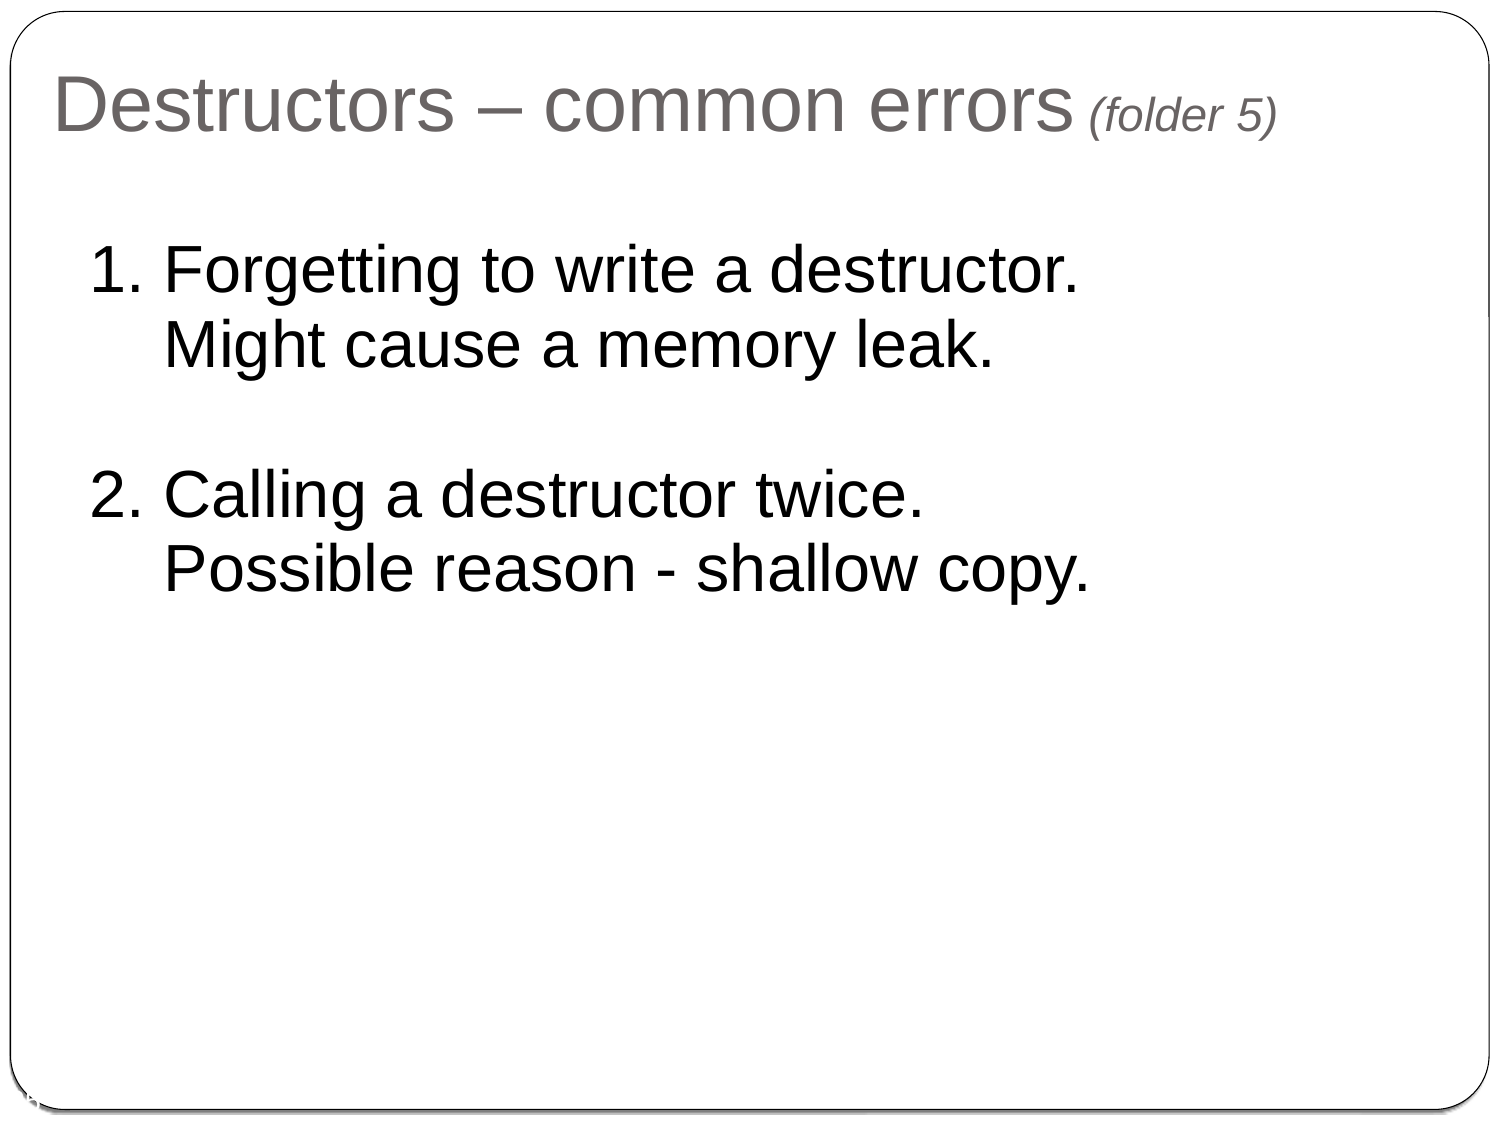

# Destructors – common errors (folder 5)
1. Forgetting to write a destructor.
 Might cause a memory leak.
2. Calling a destructor twice.
 Possible reason - shallow copy.